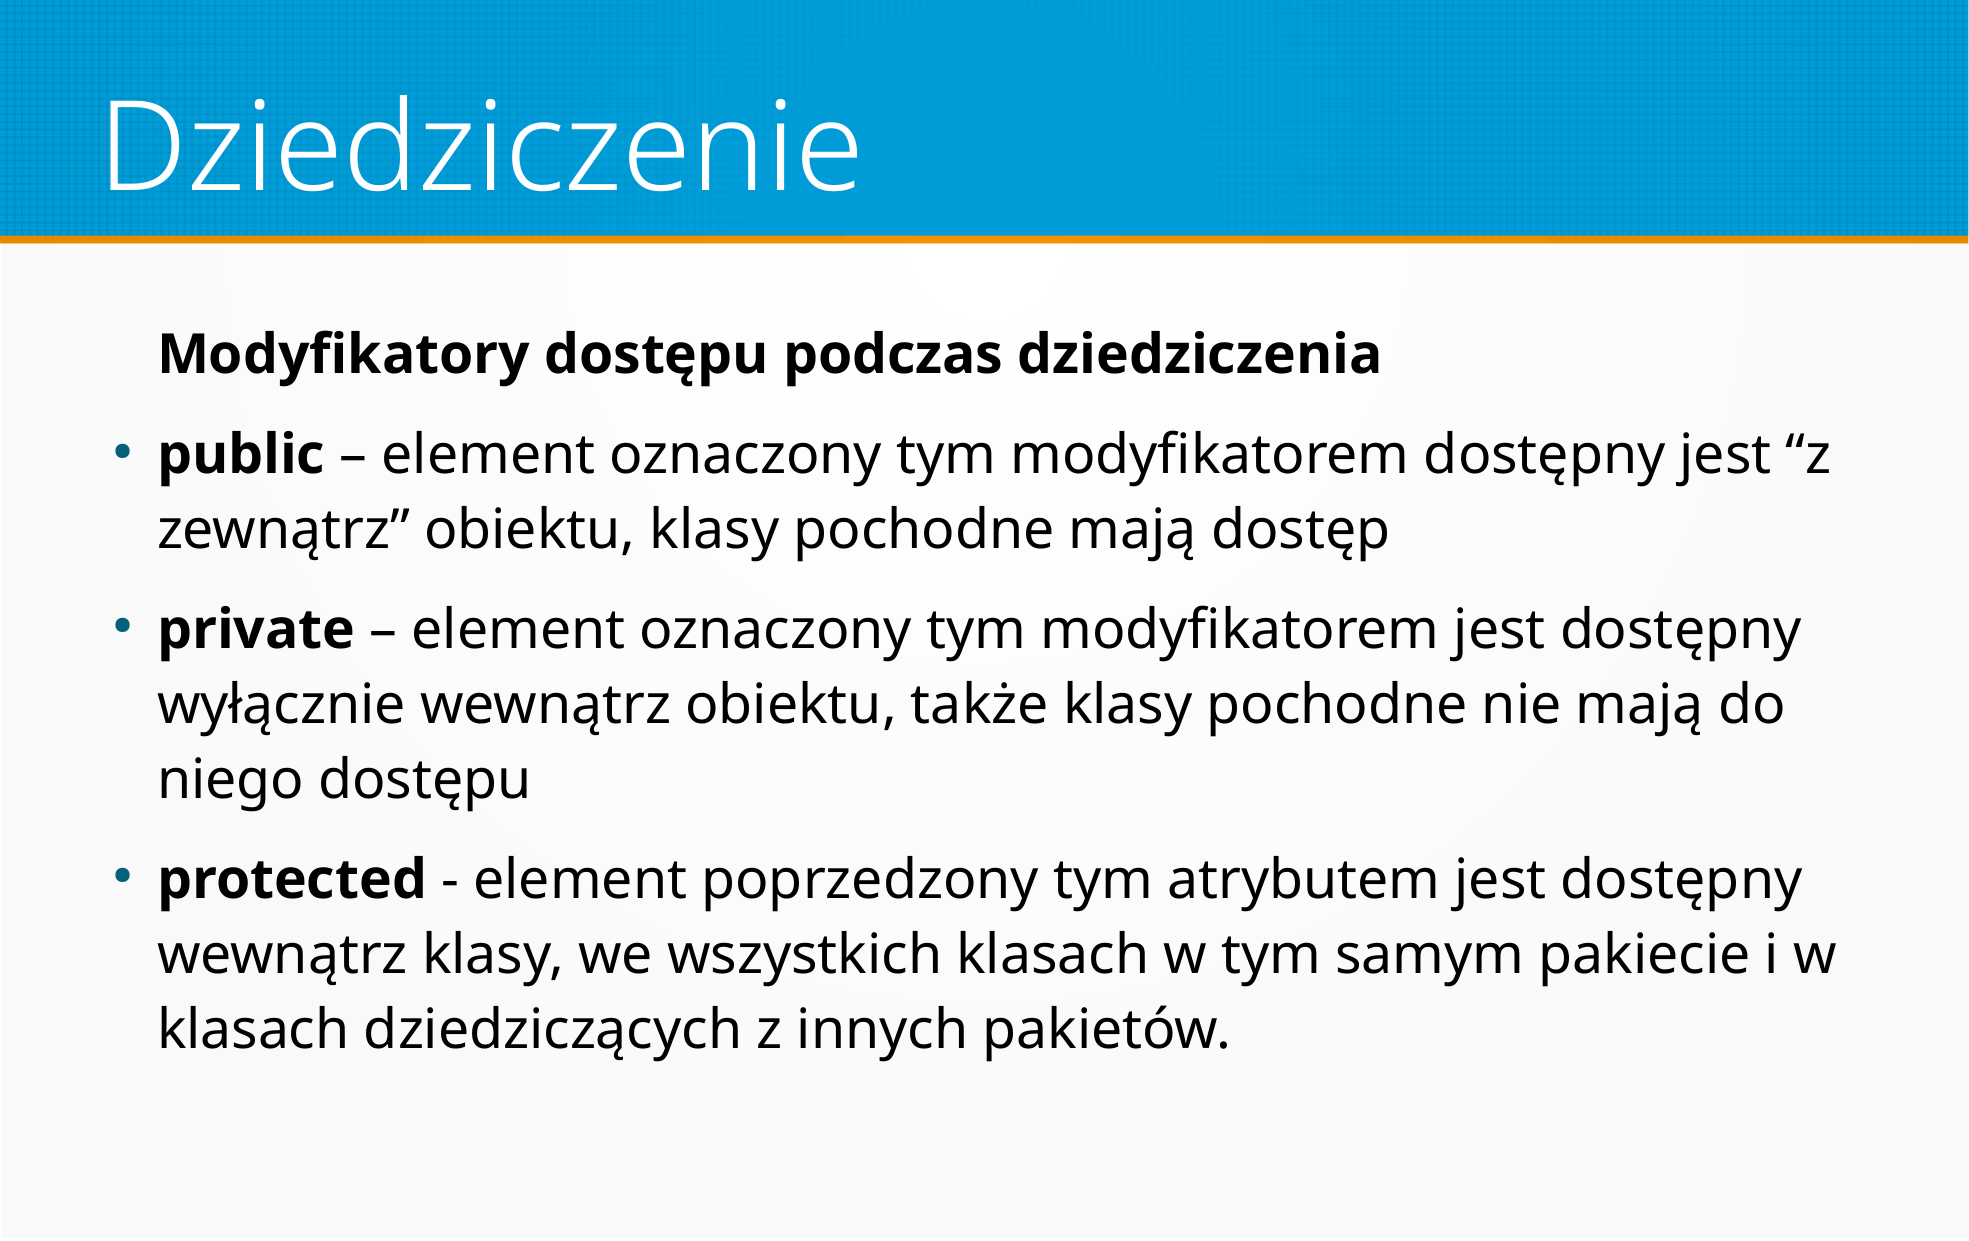

# Dziedziczenie
Modyfikatory dostępu podczas dziedziczenia
public – element oznaczony tym modyfikatorem dostępny jest “z zewnątrz” obiektu, klasy pochodne mają dostęp
private – element oznaczony tym modyfikatorem jest dostępny wyłącznie wewnątrz obiektu, także klasy pochodne nie mają do niego dostępu
protected - element poprzedzony tym atrybutem jest dostępny wewnątrz klasy, we wszystkich klasach w tym samym pakiecie i w klasach dziedziczących z innych pakietów.